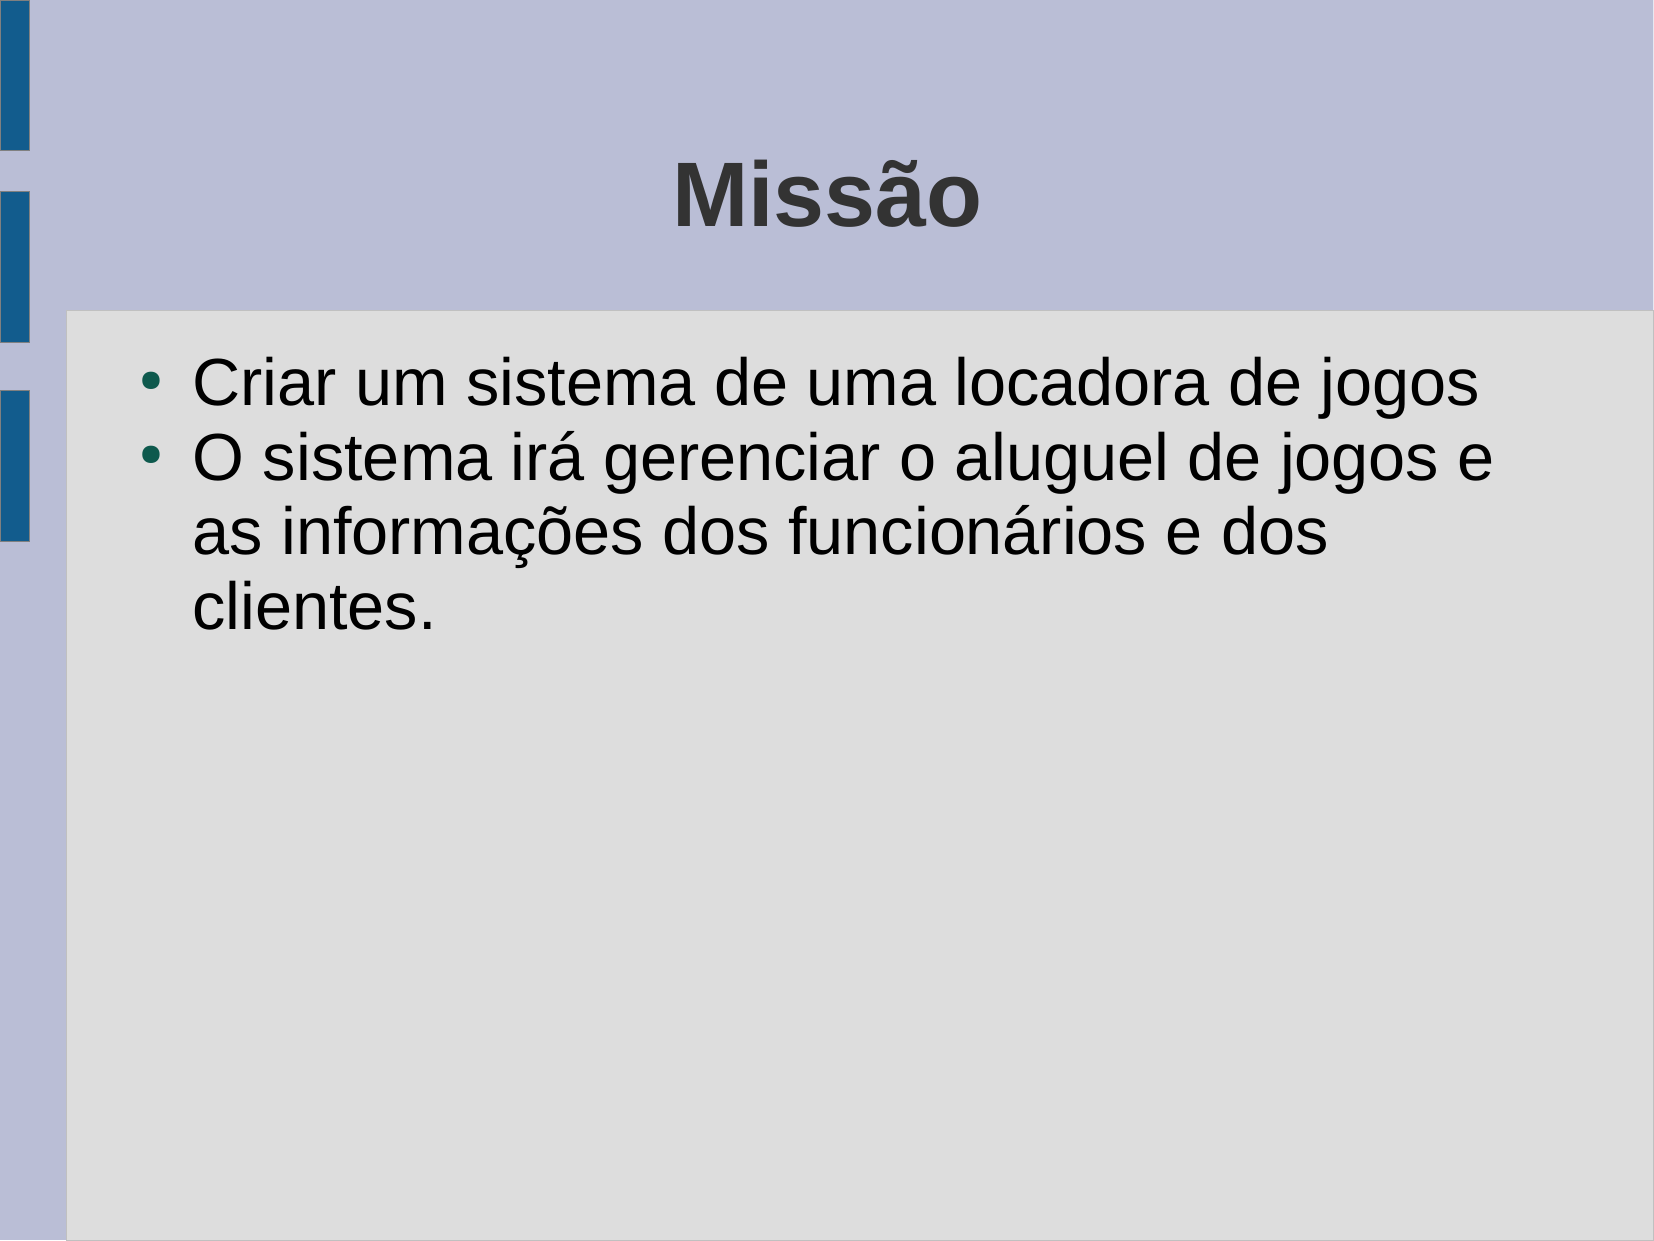

# Missão
Criar um sistema de uma locadora de jogos
O sistema irá gerenciar o aluguel de jogos e as informações dos funcionários e dos clientes.